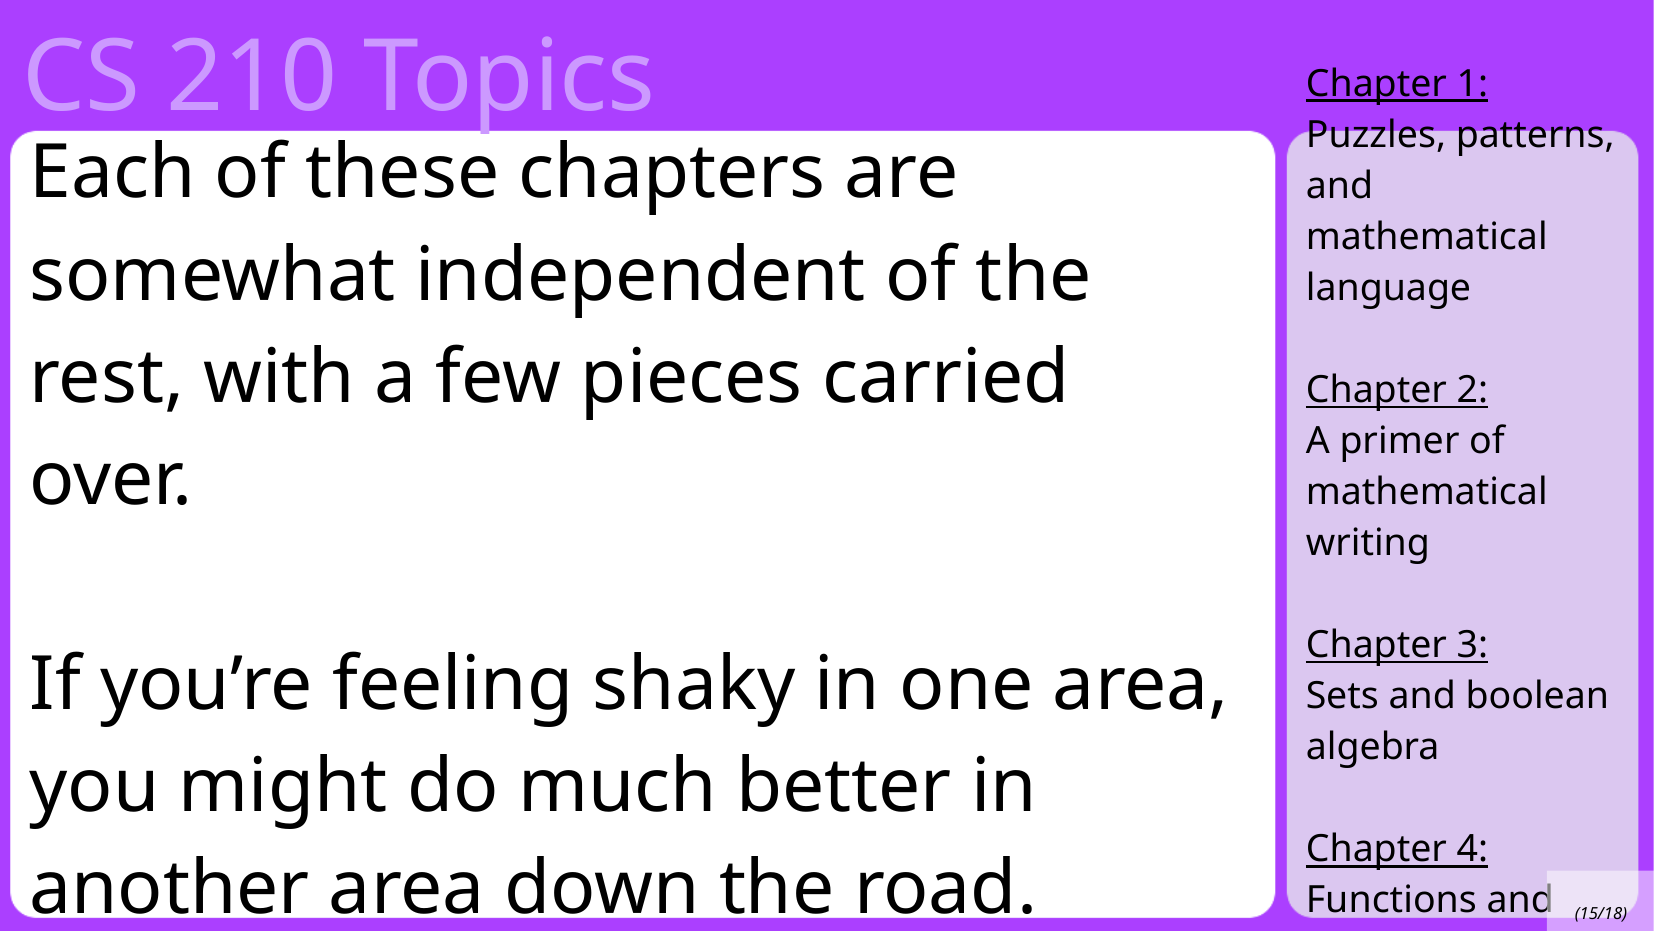

# CS 210 Topics
Chapter 1:
Puzzles, patterns, and mathematical language
Chapter 2:
A primer of mathematical writing
Chapter 3:
Sets and boolean algebra
Chapter 4: Functions and relations
Each of these chapters are somewhat independent of the rest, with a few pieces carried over.
If you’re feeling shaky in one area, you might do much better in another area down the road.